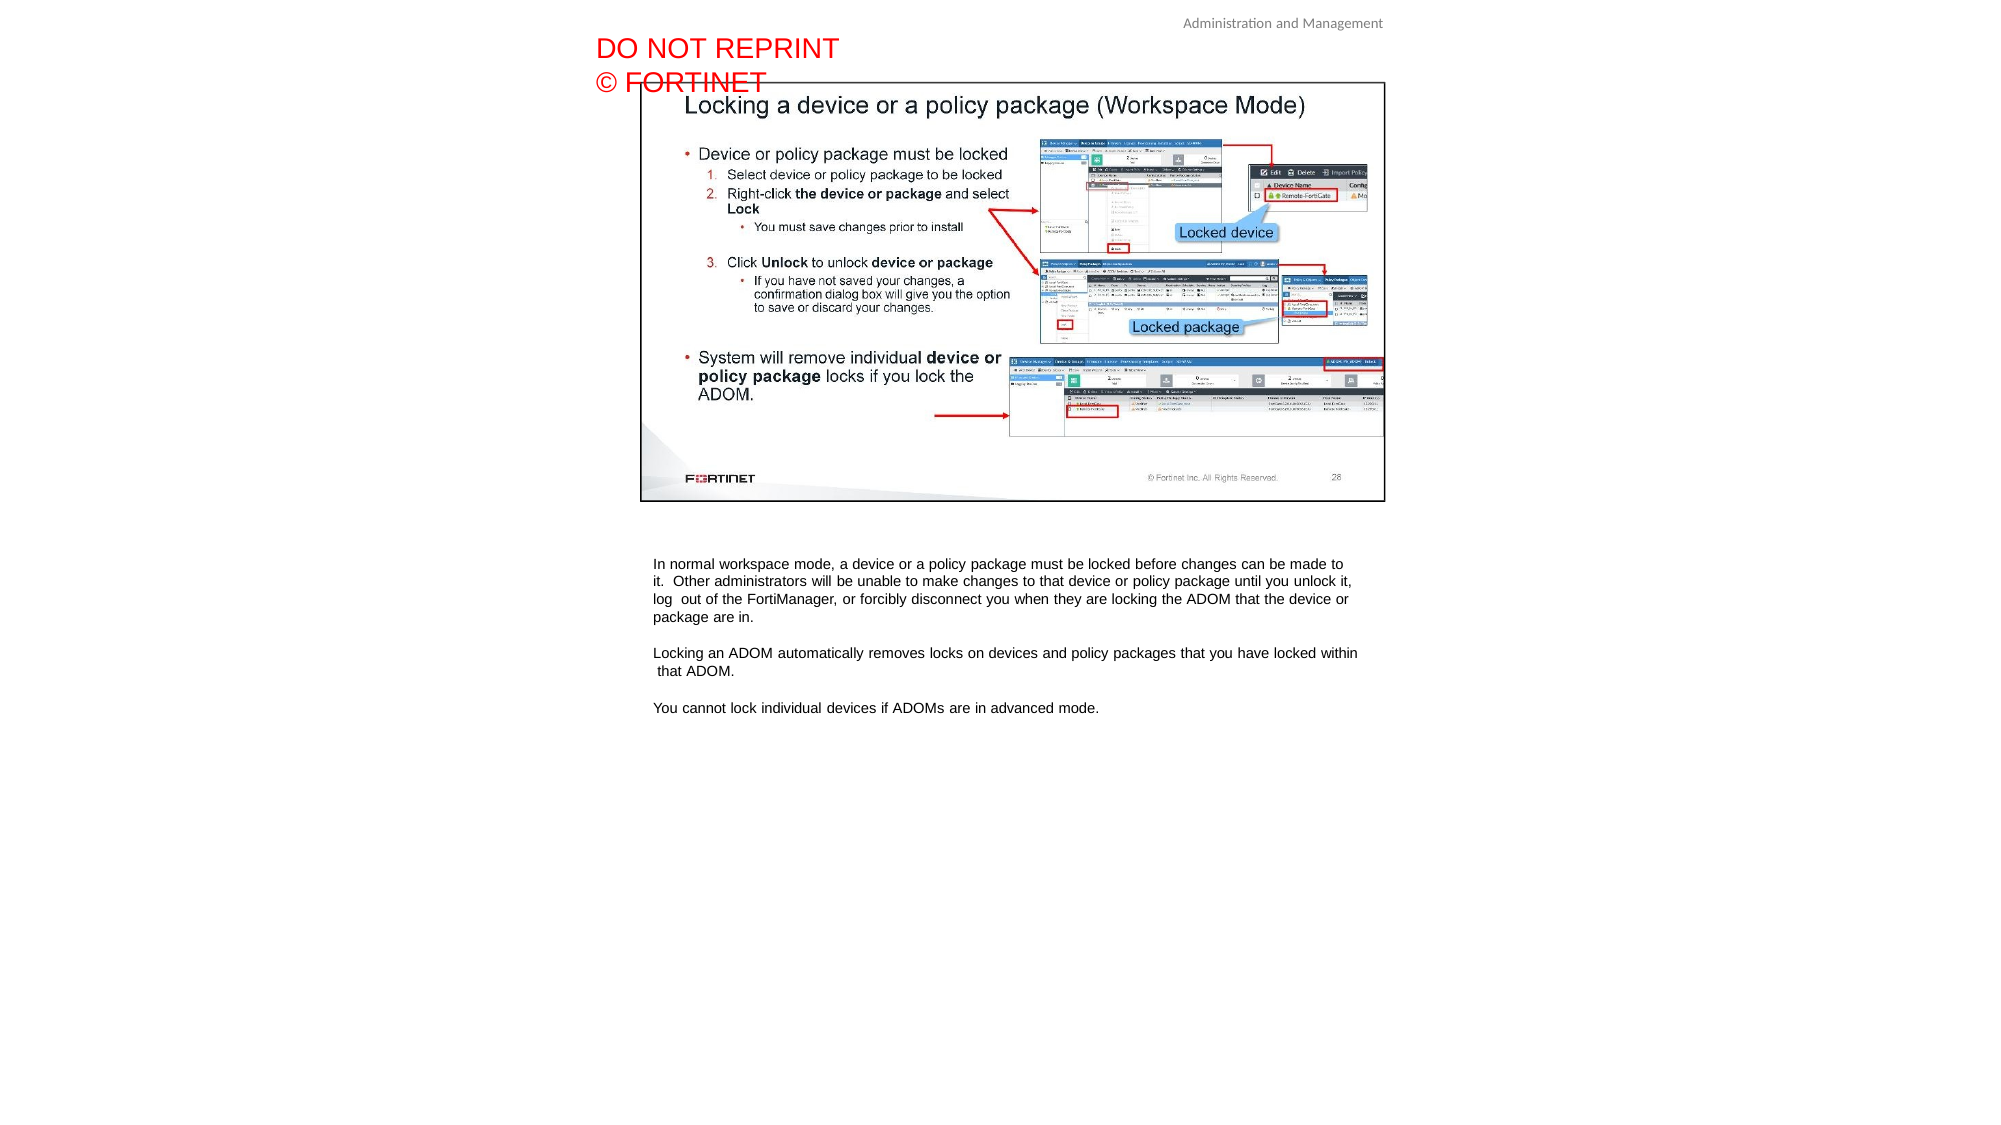

Administration and Management
DO NOT REPRINT
© FORTINET
In normal workspace mode, a device or a policy package must be locked before changes can be made to it. Other administrators will be unable to make changes to that device or policy package until you unlock it, log out of the FortiManager, or forcibly disconnect you when they are locking the ADOM that the device or package are in.
Locking an ADOM automatically removes locks on devices and policy packages that you have locked within that ADOM.
You cannot lock individual devices if ADOMs are in advanced mode.
FortiManager 6.2 Study Guide
1